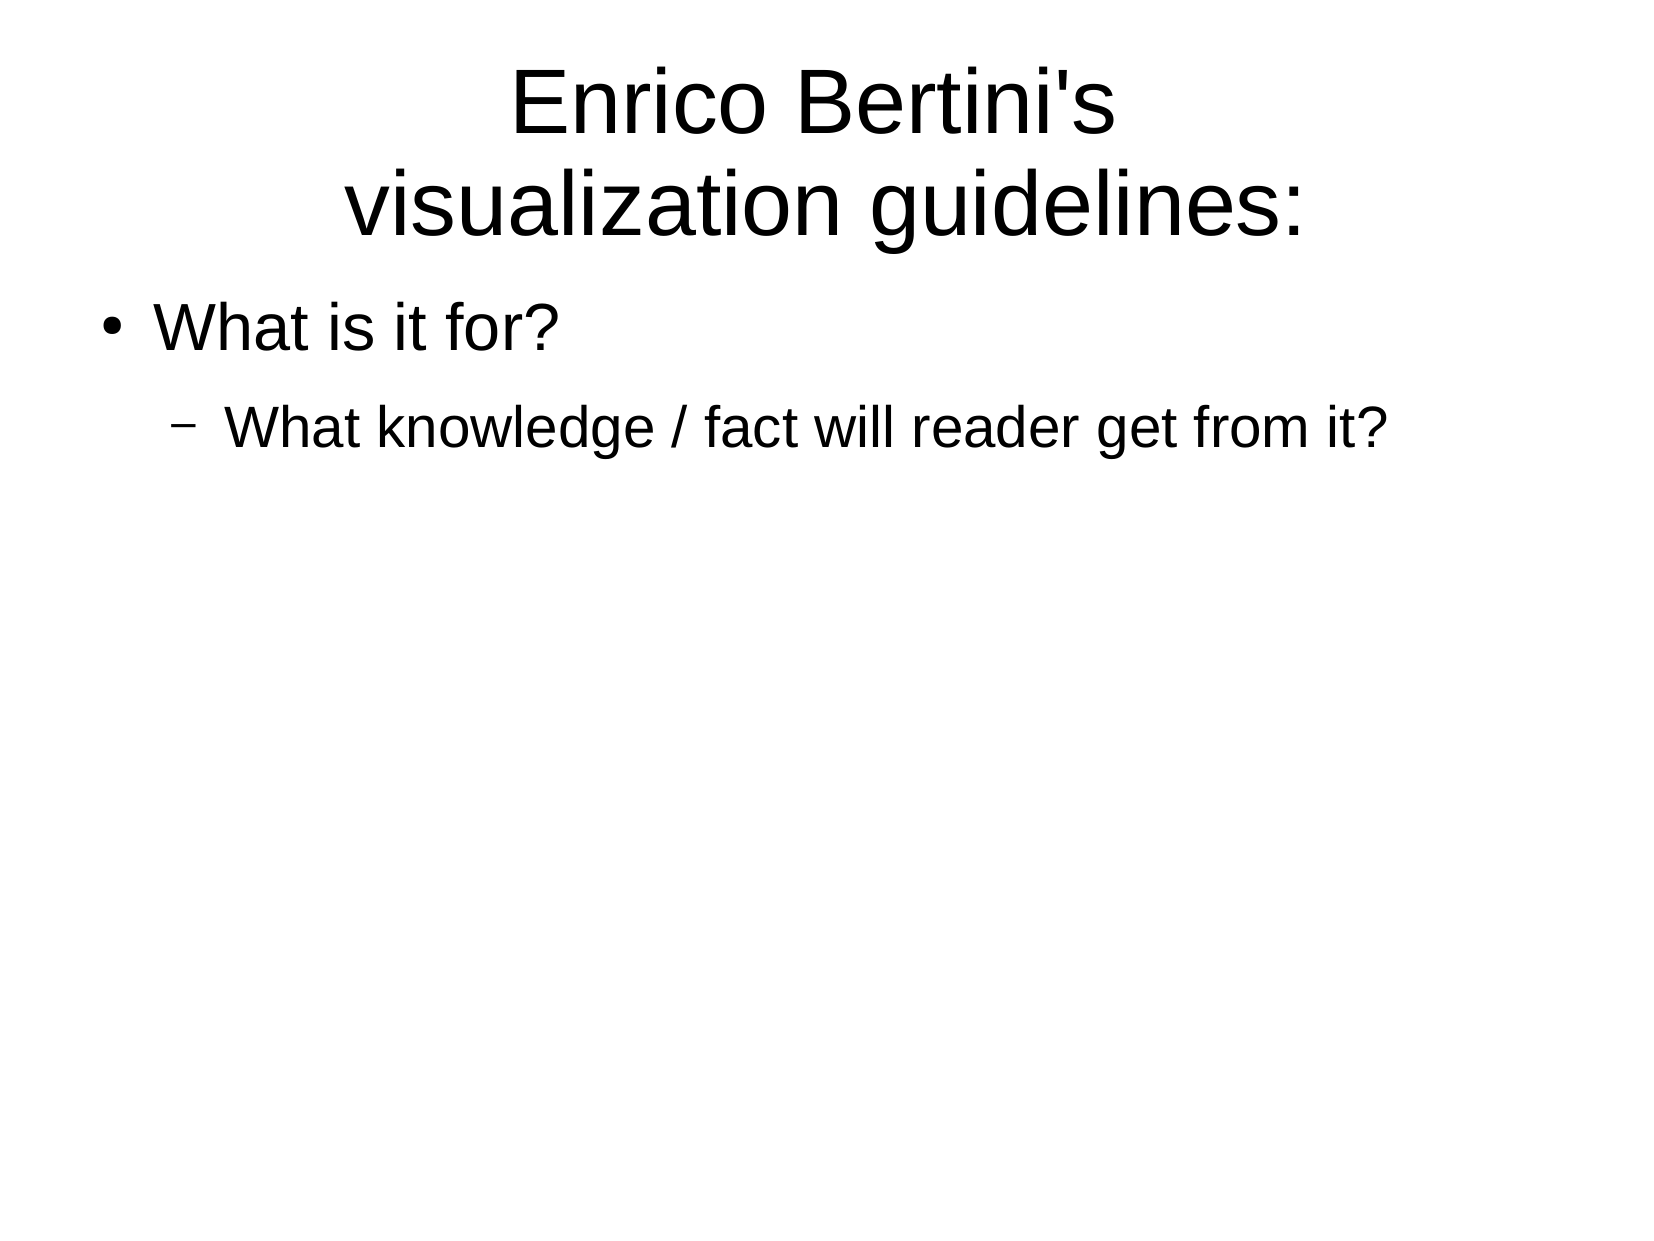

# Enrico Bertini's visualization guidelines:
What is it for?
What knowledge / fact will reader get from it?